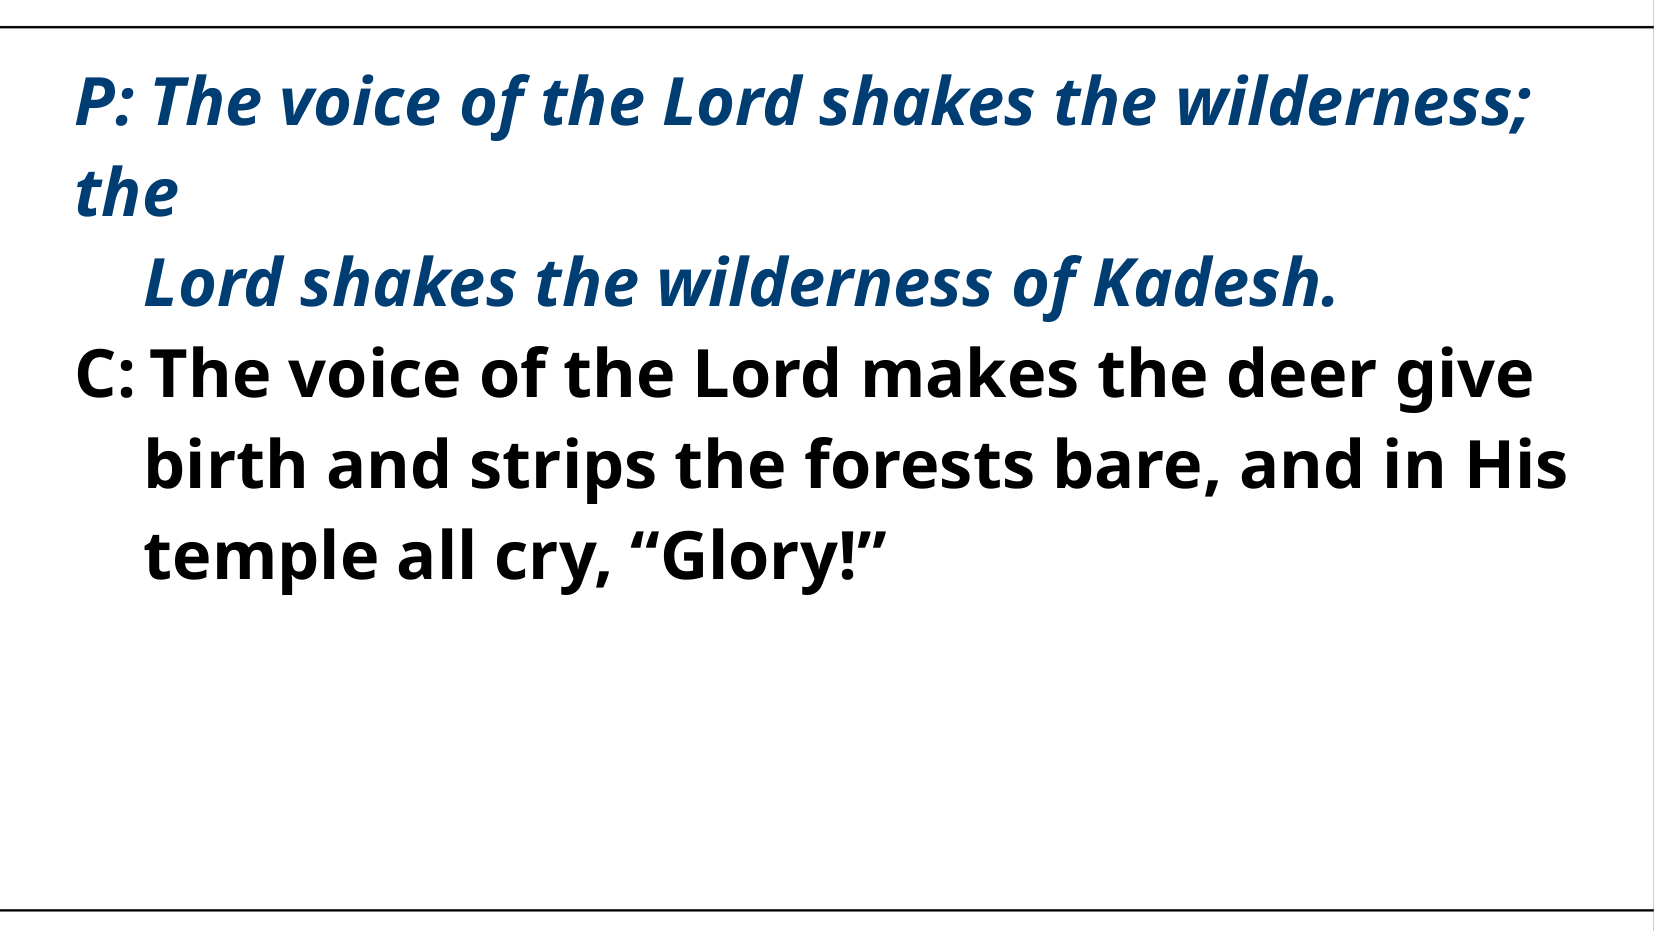

P:	The voice of the Lord shakes the wilderness; the
 Lord shakes the wilderness of Kadesh.
C:	The voice of the Lord makes the deer give
 birth and strips the forests bare, and in His
 temple all cry, “Glory!”